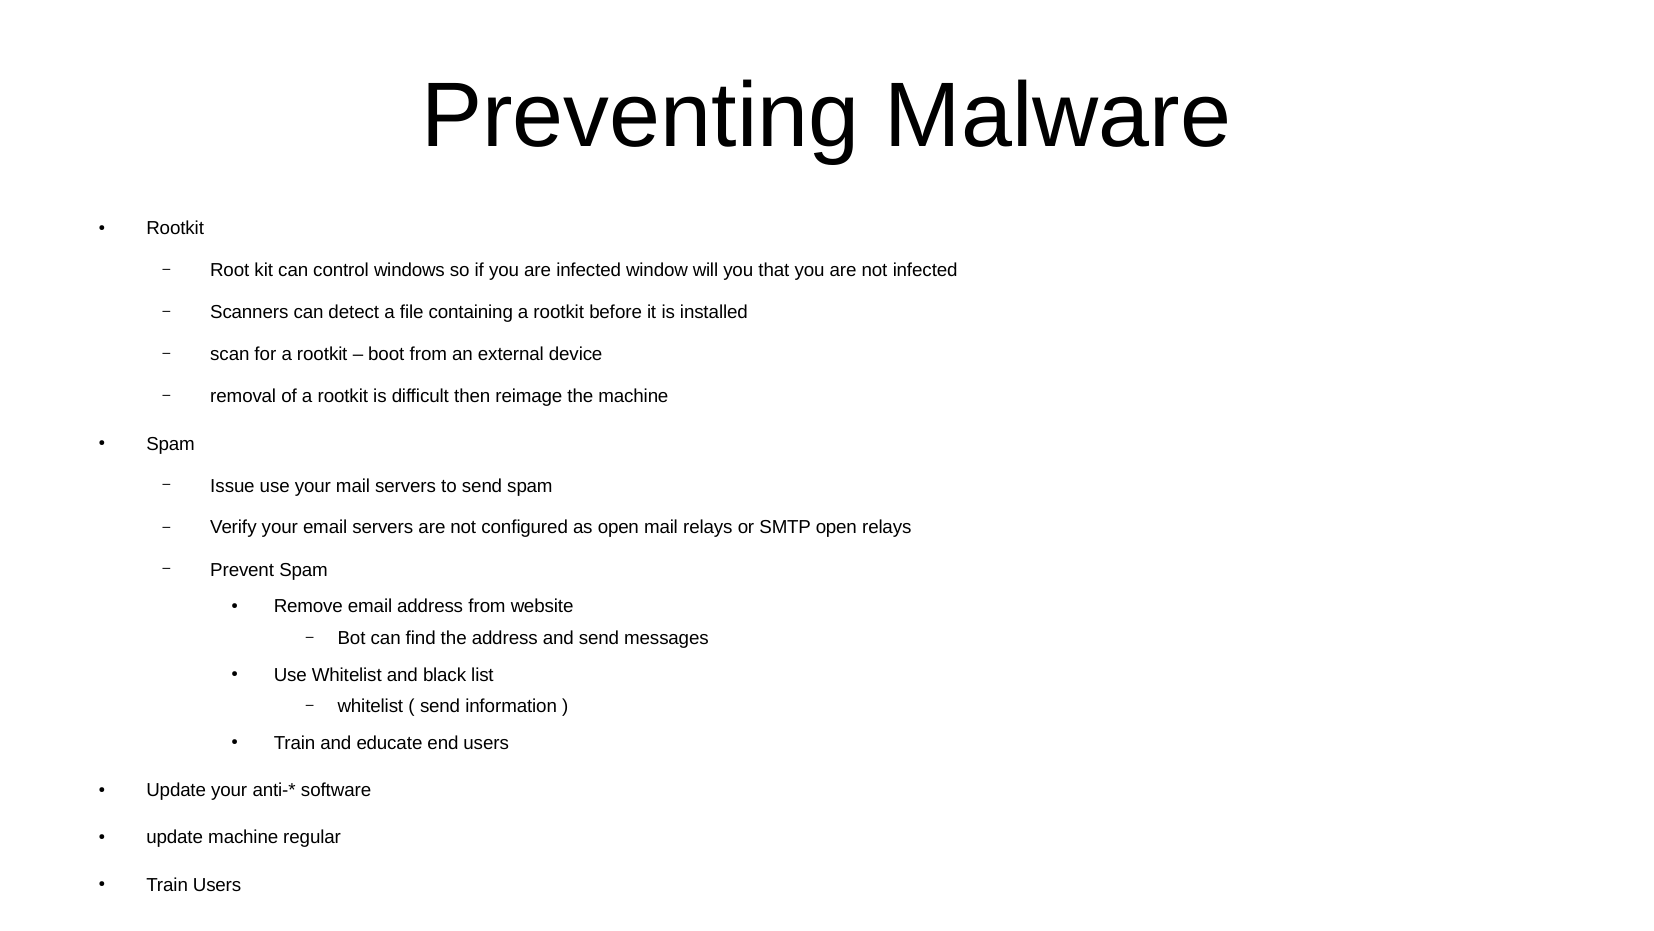

# Preventing Malware
Rootkit
Root kit can control windows so if you are infected window will you that you are not infected
Scanners can detect a file containing a rootkit before it is installed
scan for a rootkit – boot from an external device
removal of a rootkit is difficult then reimage the machine
Spam
Issue use your mail servers to send spam
Verify your email servers are not configured as open mail relays or SMTP open relays
Prevent Spam
Remove email address from website
Bot can find the address and send messages
Use Whitelist and black list
whitelist ( send information )
Train and educate end users
Update your anti-* software
update machine regular
Train Users